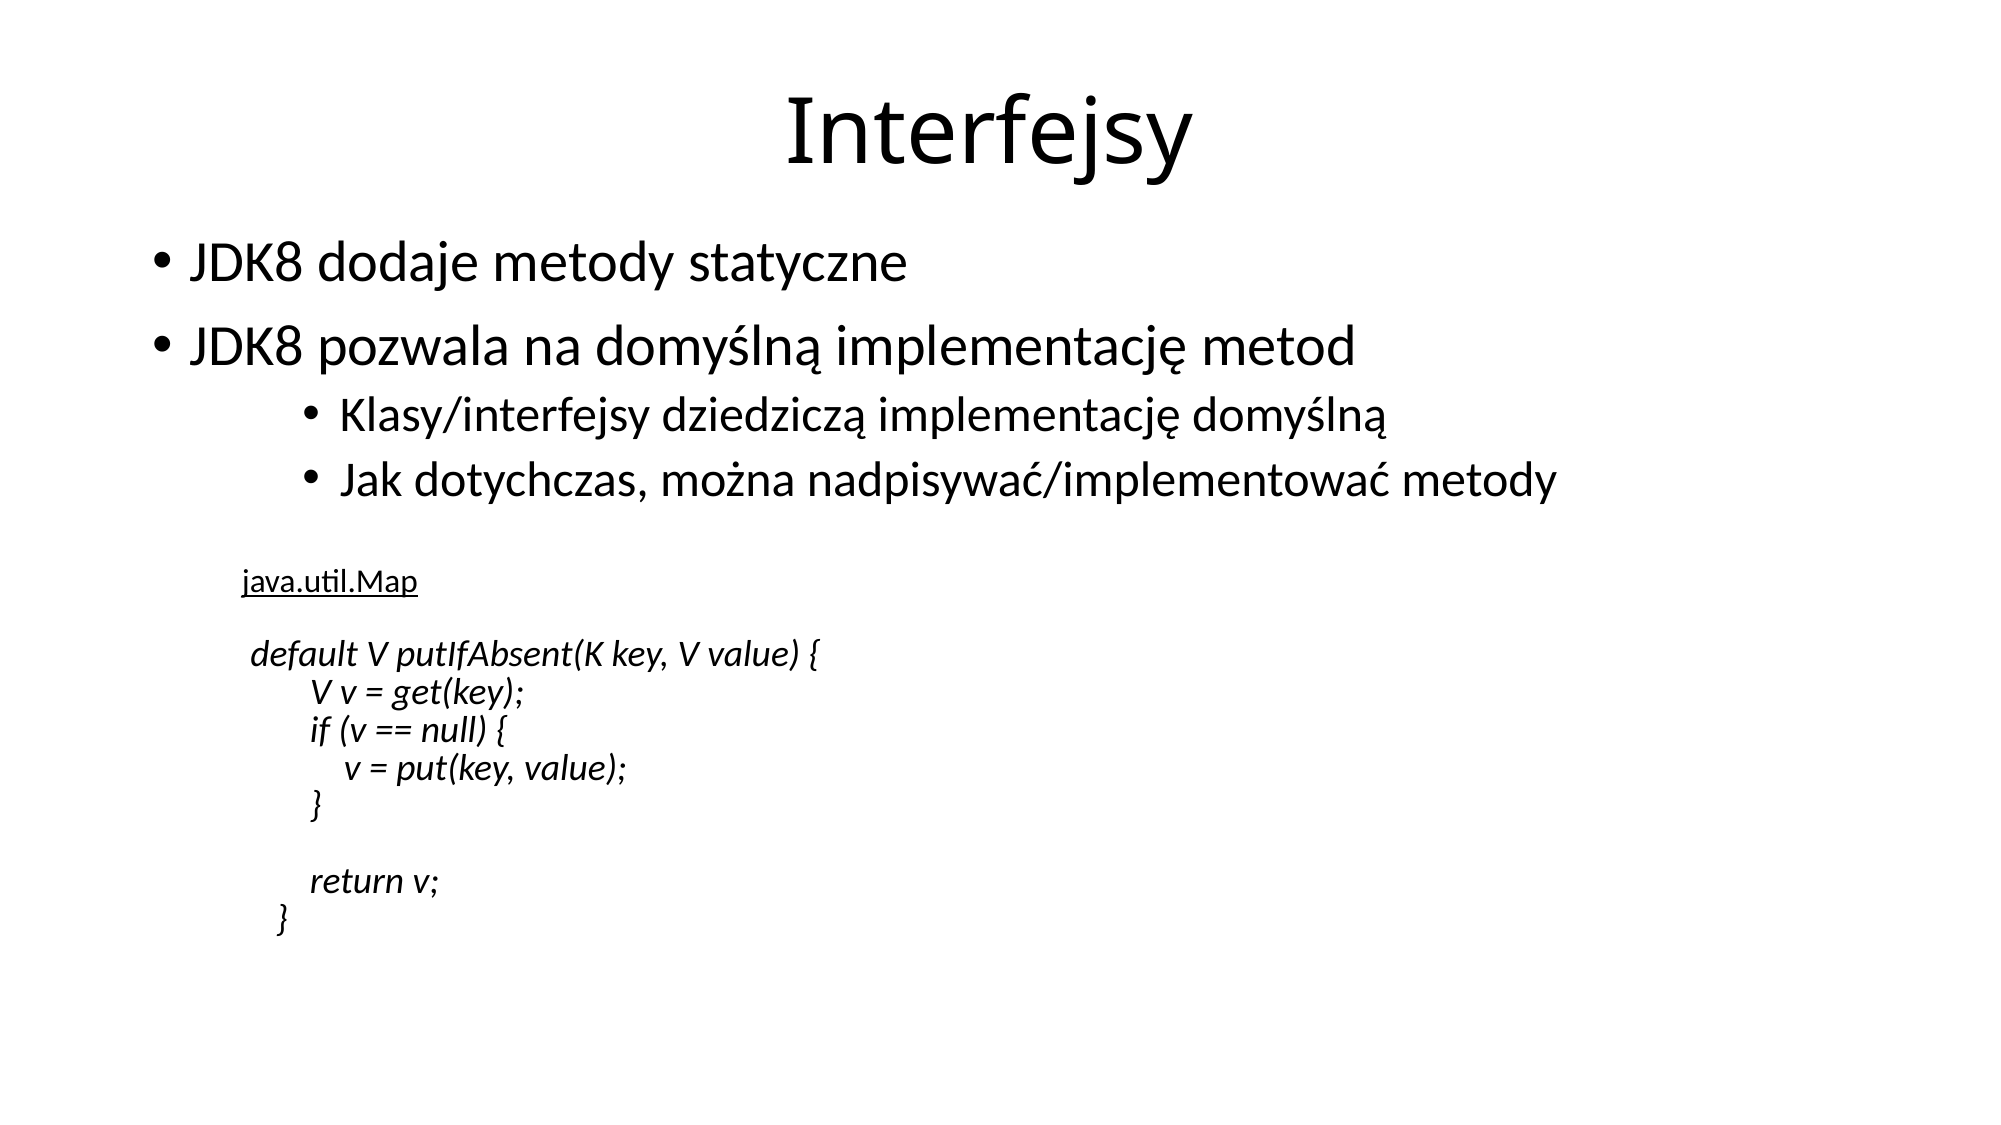

# Interfejsy
JDK8 dodaje metody statyczne
JDK8 pozwala na domyślną implementację metod
Klasy/interfejsy dziedziczą implementację domyślną
Jak dotychczas, można nadpisywać/implementować metody
java.util.Map
 default V putIfAbsent(K key, V value) {
 V v = get(key);
 if (v == null) {
 v = put(key, value);
 }
 return v;
 }